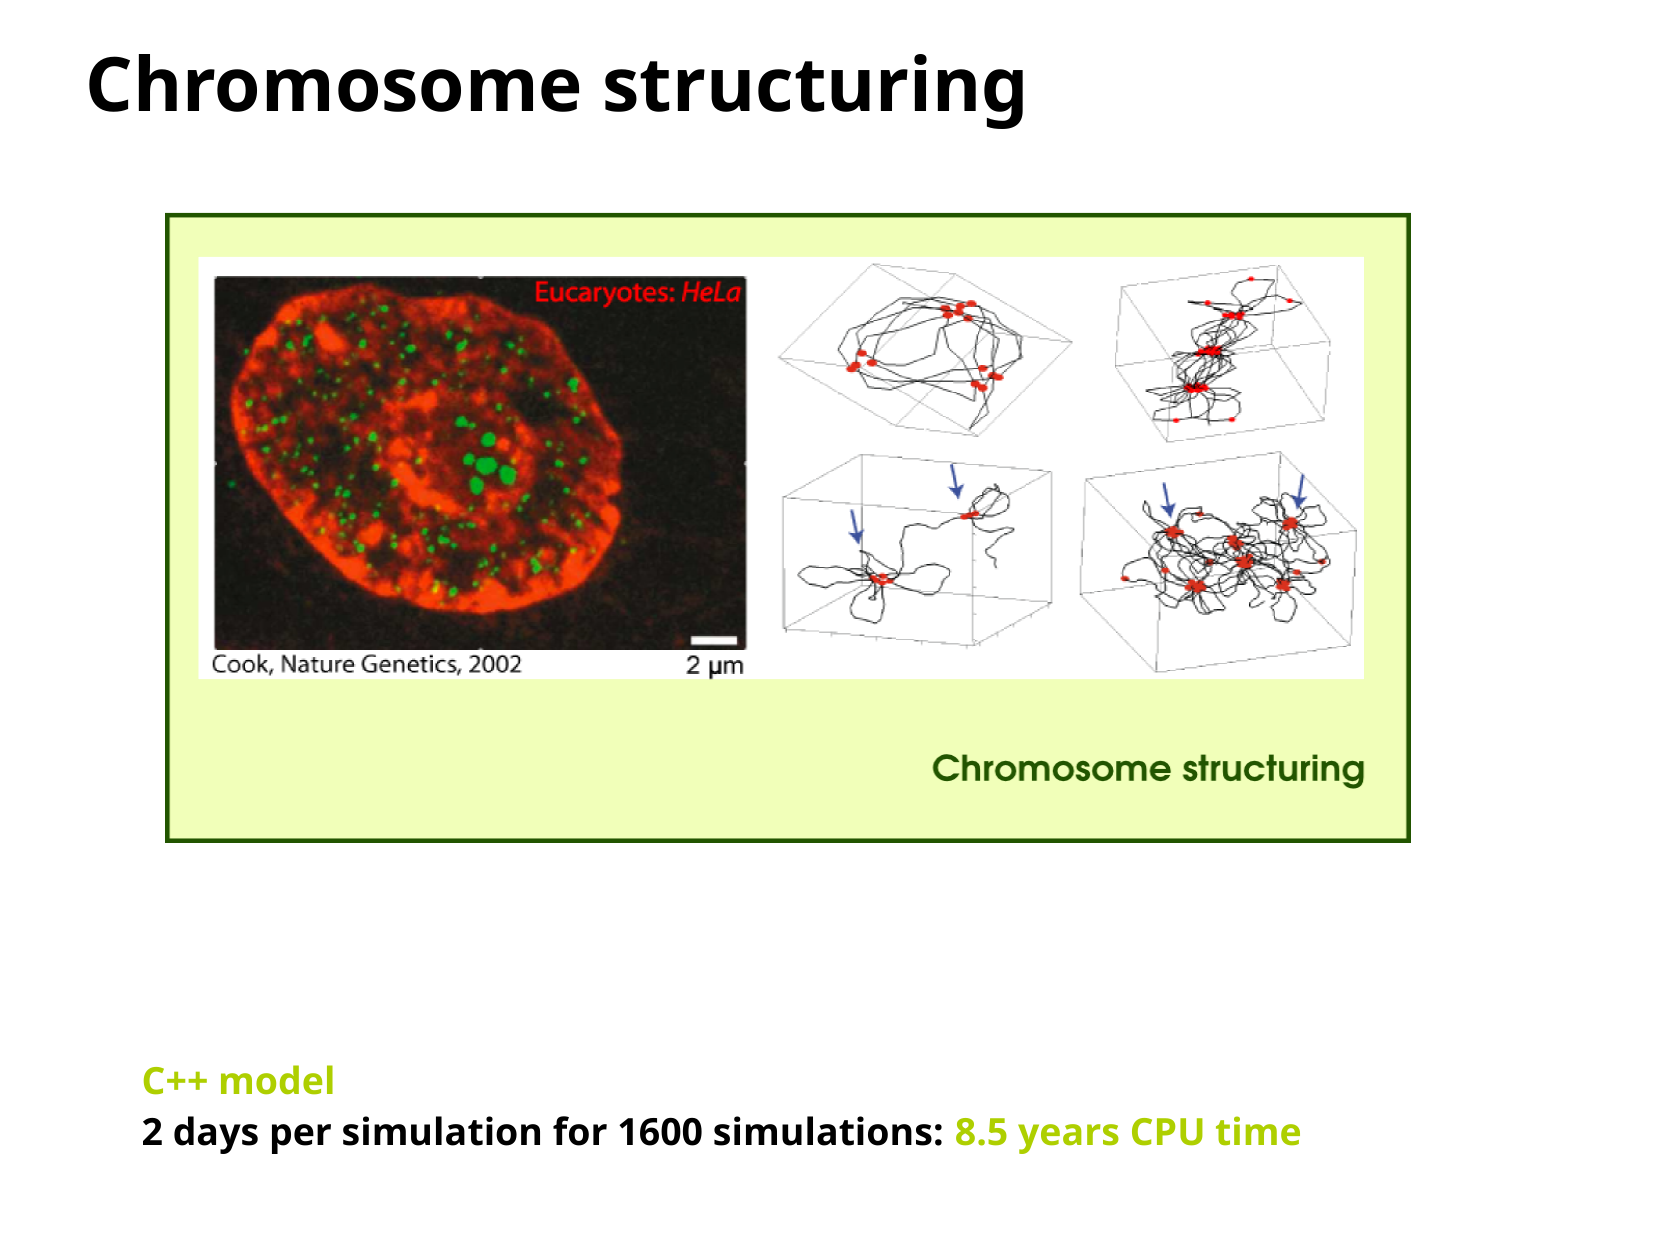

Chromosome structuring
#
C++ model
2 days per simulation for 1600 simulations: 8.5 years CPU time